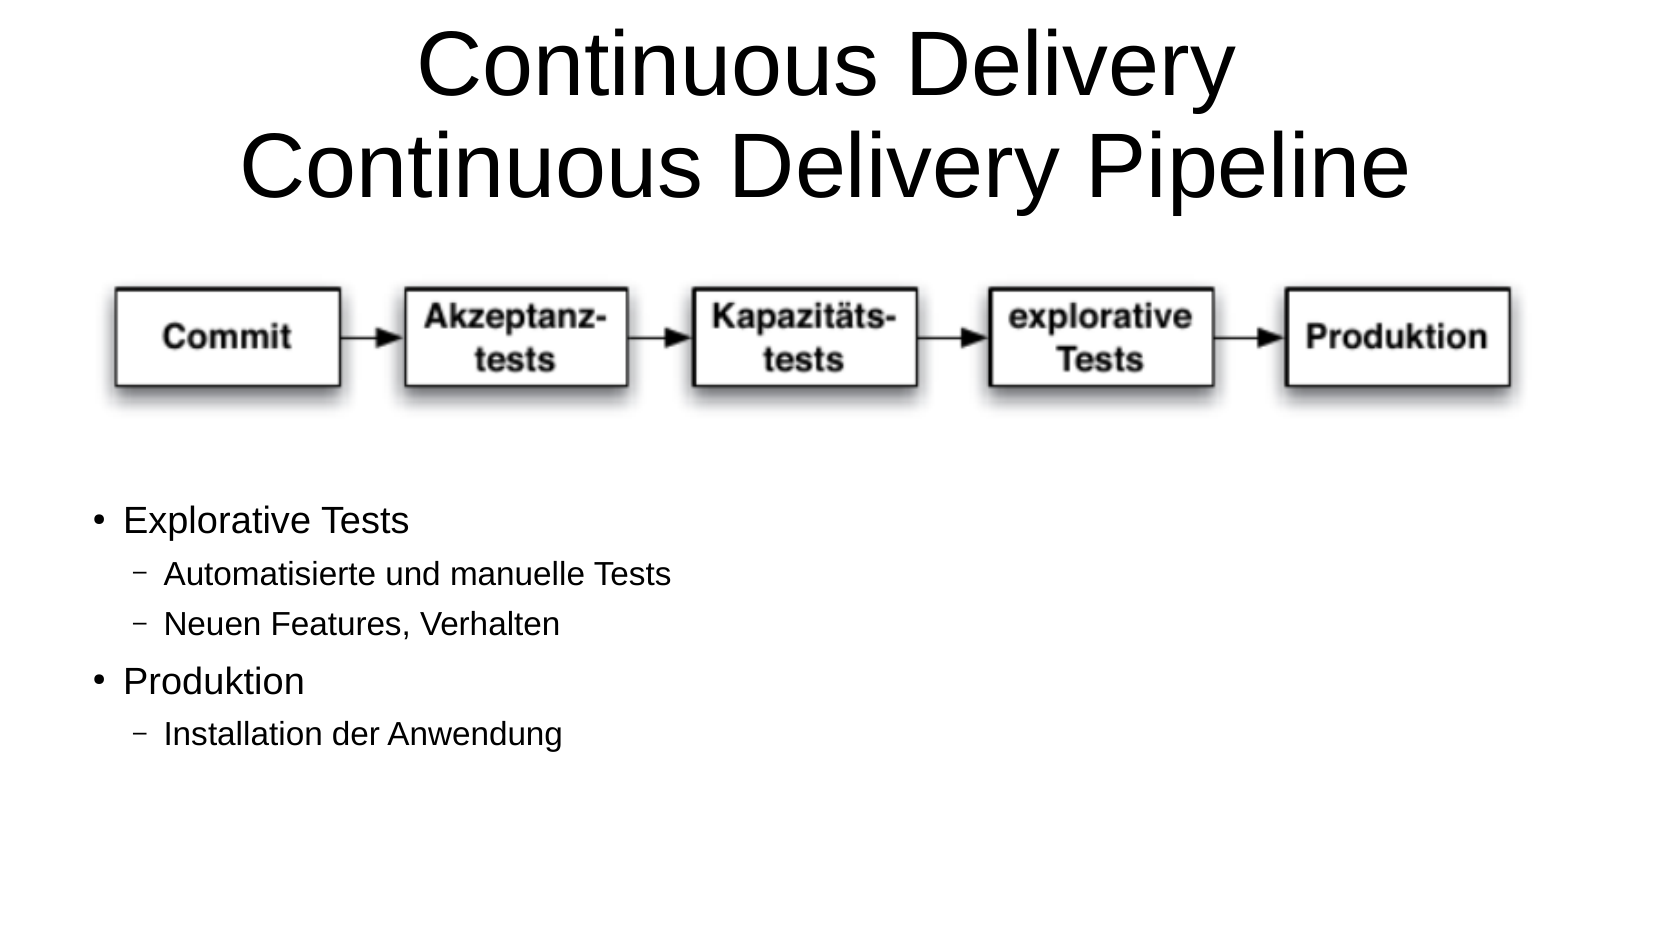

# Continuous Delivery Continuous Delivery Pipeline
Explorative Tests
Automatisierte und manuelle Tests
Neuen Features, Verhalten
Produktion
Installation der Anwendung